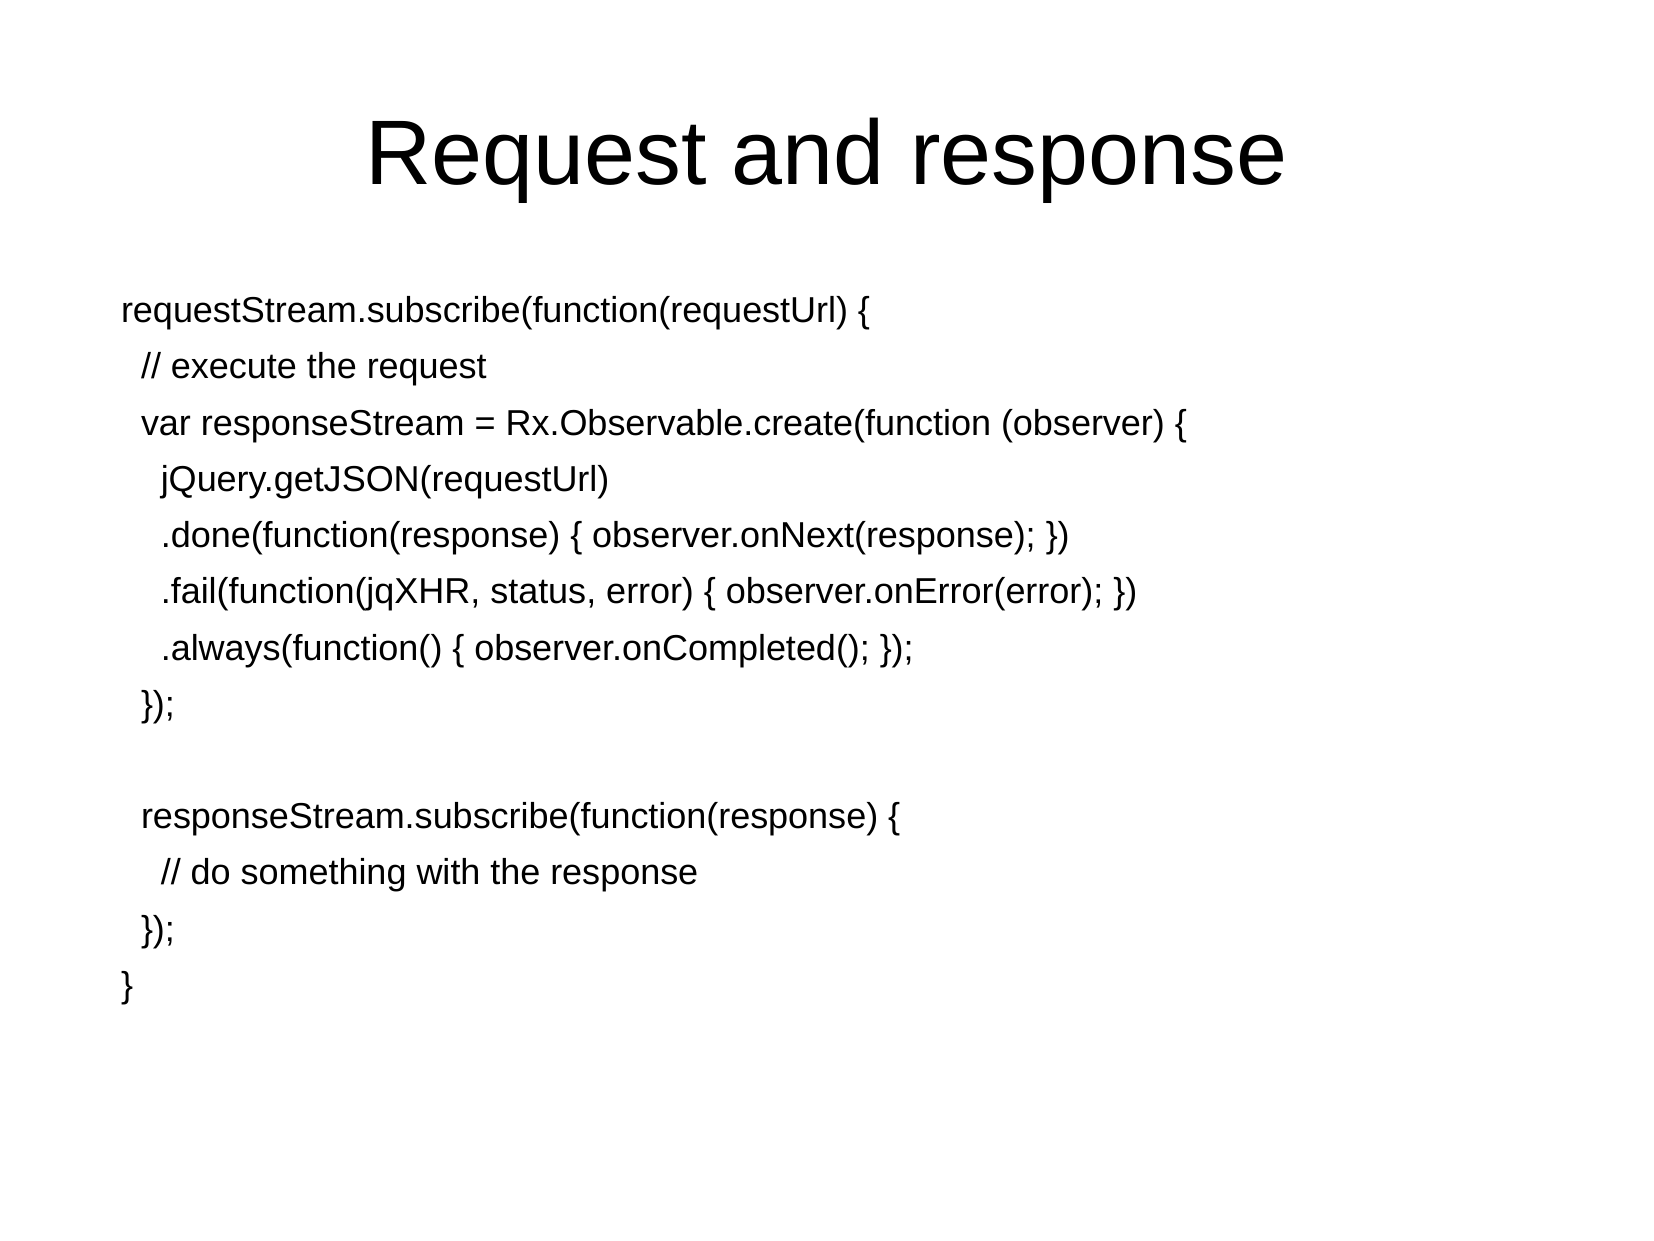

# Request and response
requestStream.subscribe(function(requestUrl) {
 // execute the request
 var responseStream = Rx.Observable.create(function (observer) {
 jQuery.getJSON(requestUrl)
 .done(function(response) { observer.onNext(response); })
 .fail(function(jqXHR, status, error) { observer.onError(error); })
 .always(function() { observer.onCompleted(); });
 });
 responseStream.subscribe(function(response) {
 // do something with the response
 });
}